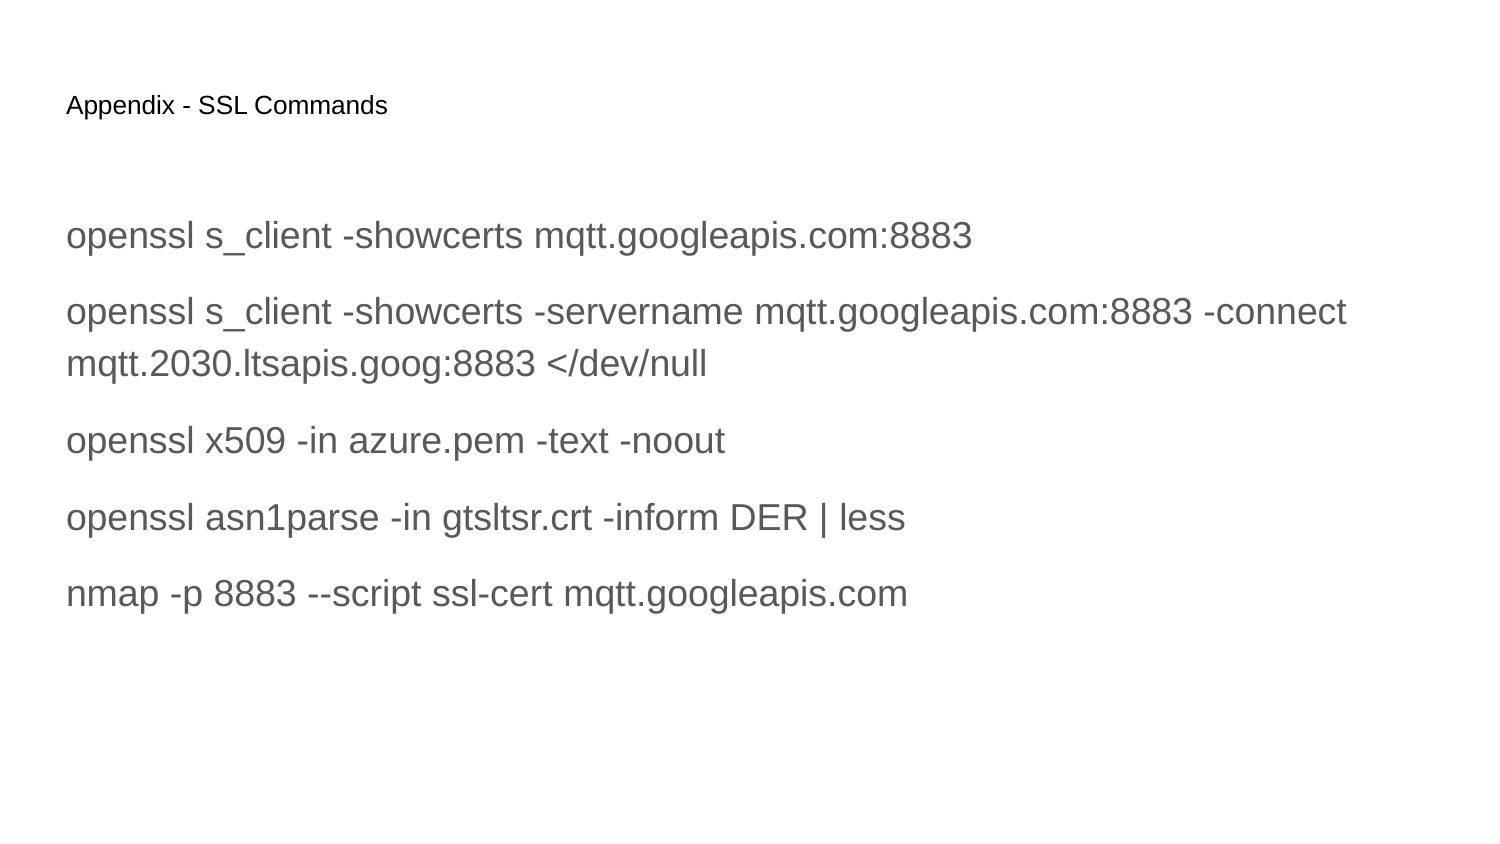

# Appendix - SSL Commands
openssl s_client -showcerts mqtt.googleapis.com:8883
openssl s_client -showcerts -servername mqtt.googleapis.com:8883 -connect mqtt.2030.ltsapis.goog:8883 </dev/null
openssl x509 -in azure.pem -text -noout
openssl asn1parse -in gtsltsr.crt -inform DER | less
nmap -p 8883 --script ssl-cert mqtt.googleapis.com